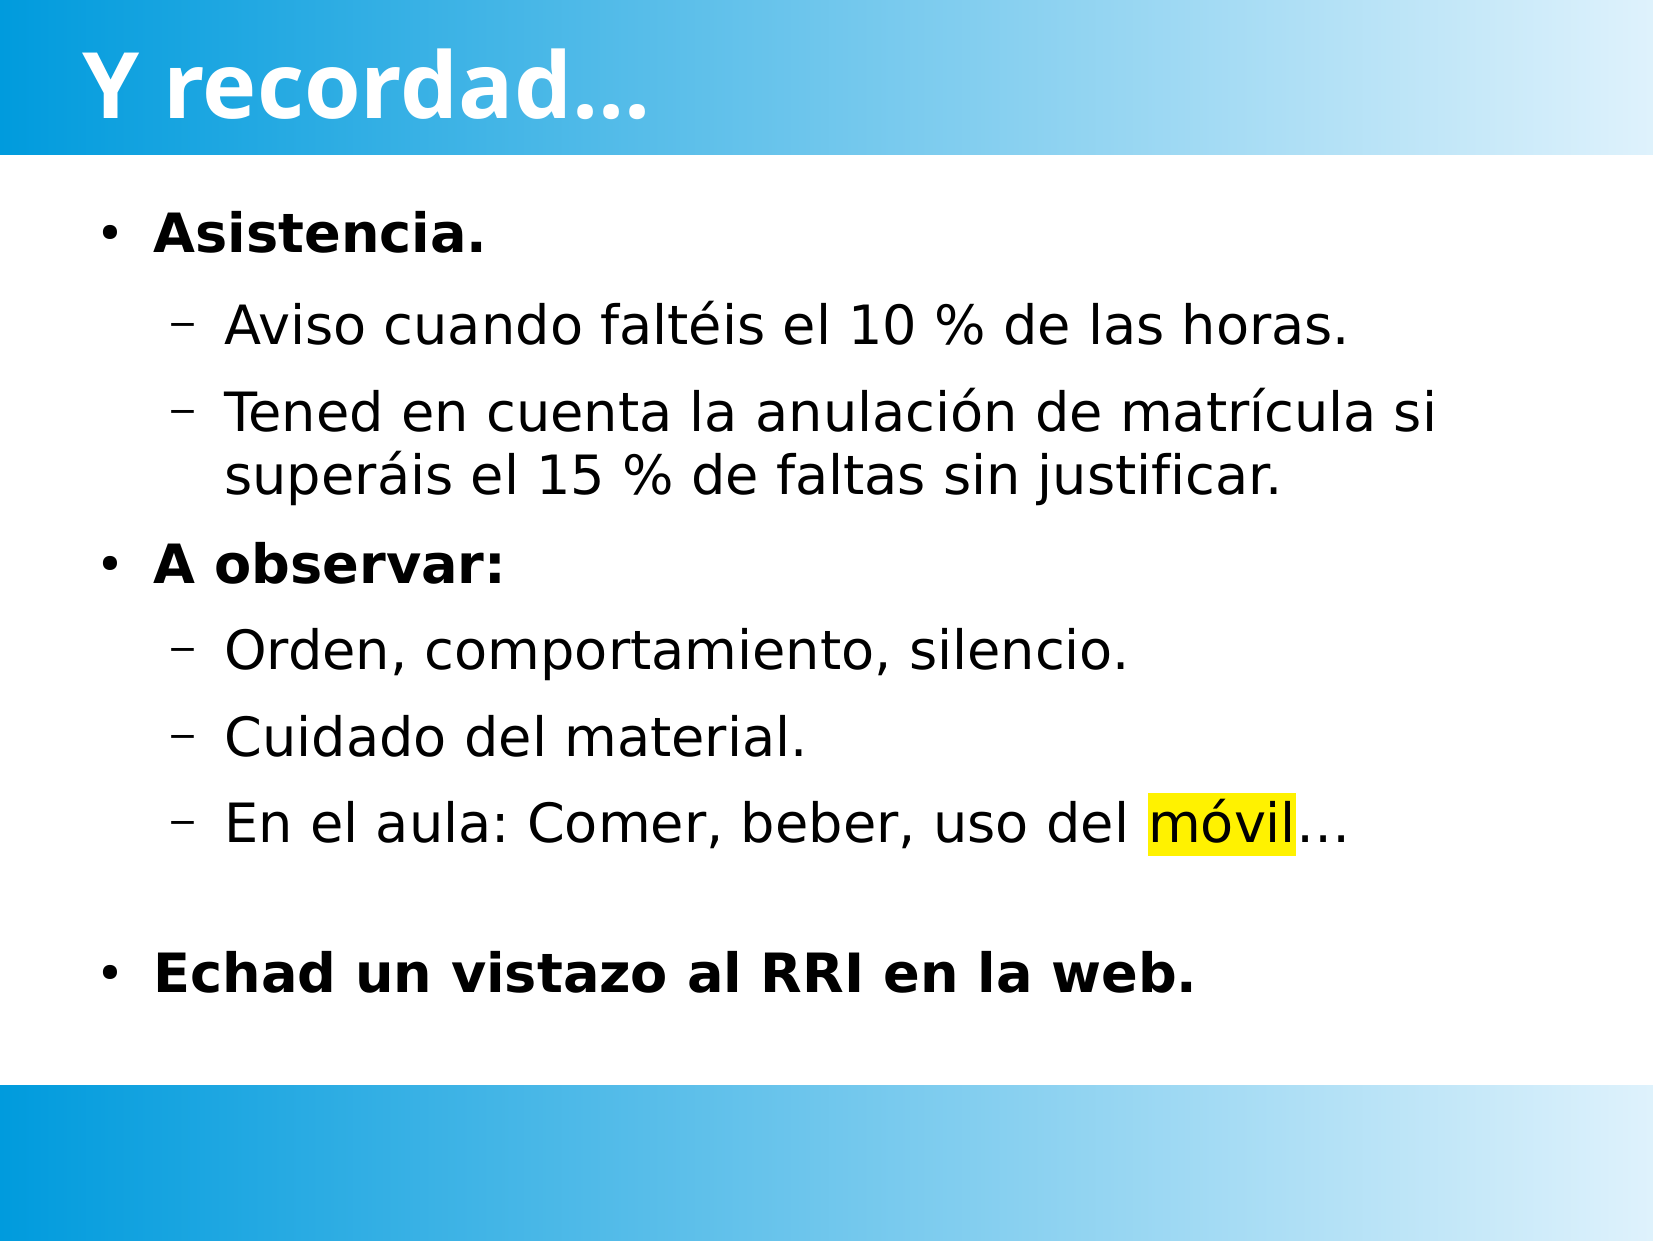

Y recordad...
# Asistencia.
Aviso cuando faltéis el 10 % de las horas.
Tened en cuenta la anulación de matrícula si superáis el 15 % de faltas sin justificar.
A observar:
Orden, comportamiento, silencio.
Cuidado del material.
En el aula: Comer, beber, uso del móvil…
Echad un vistazo al RRI en la web.